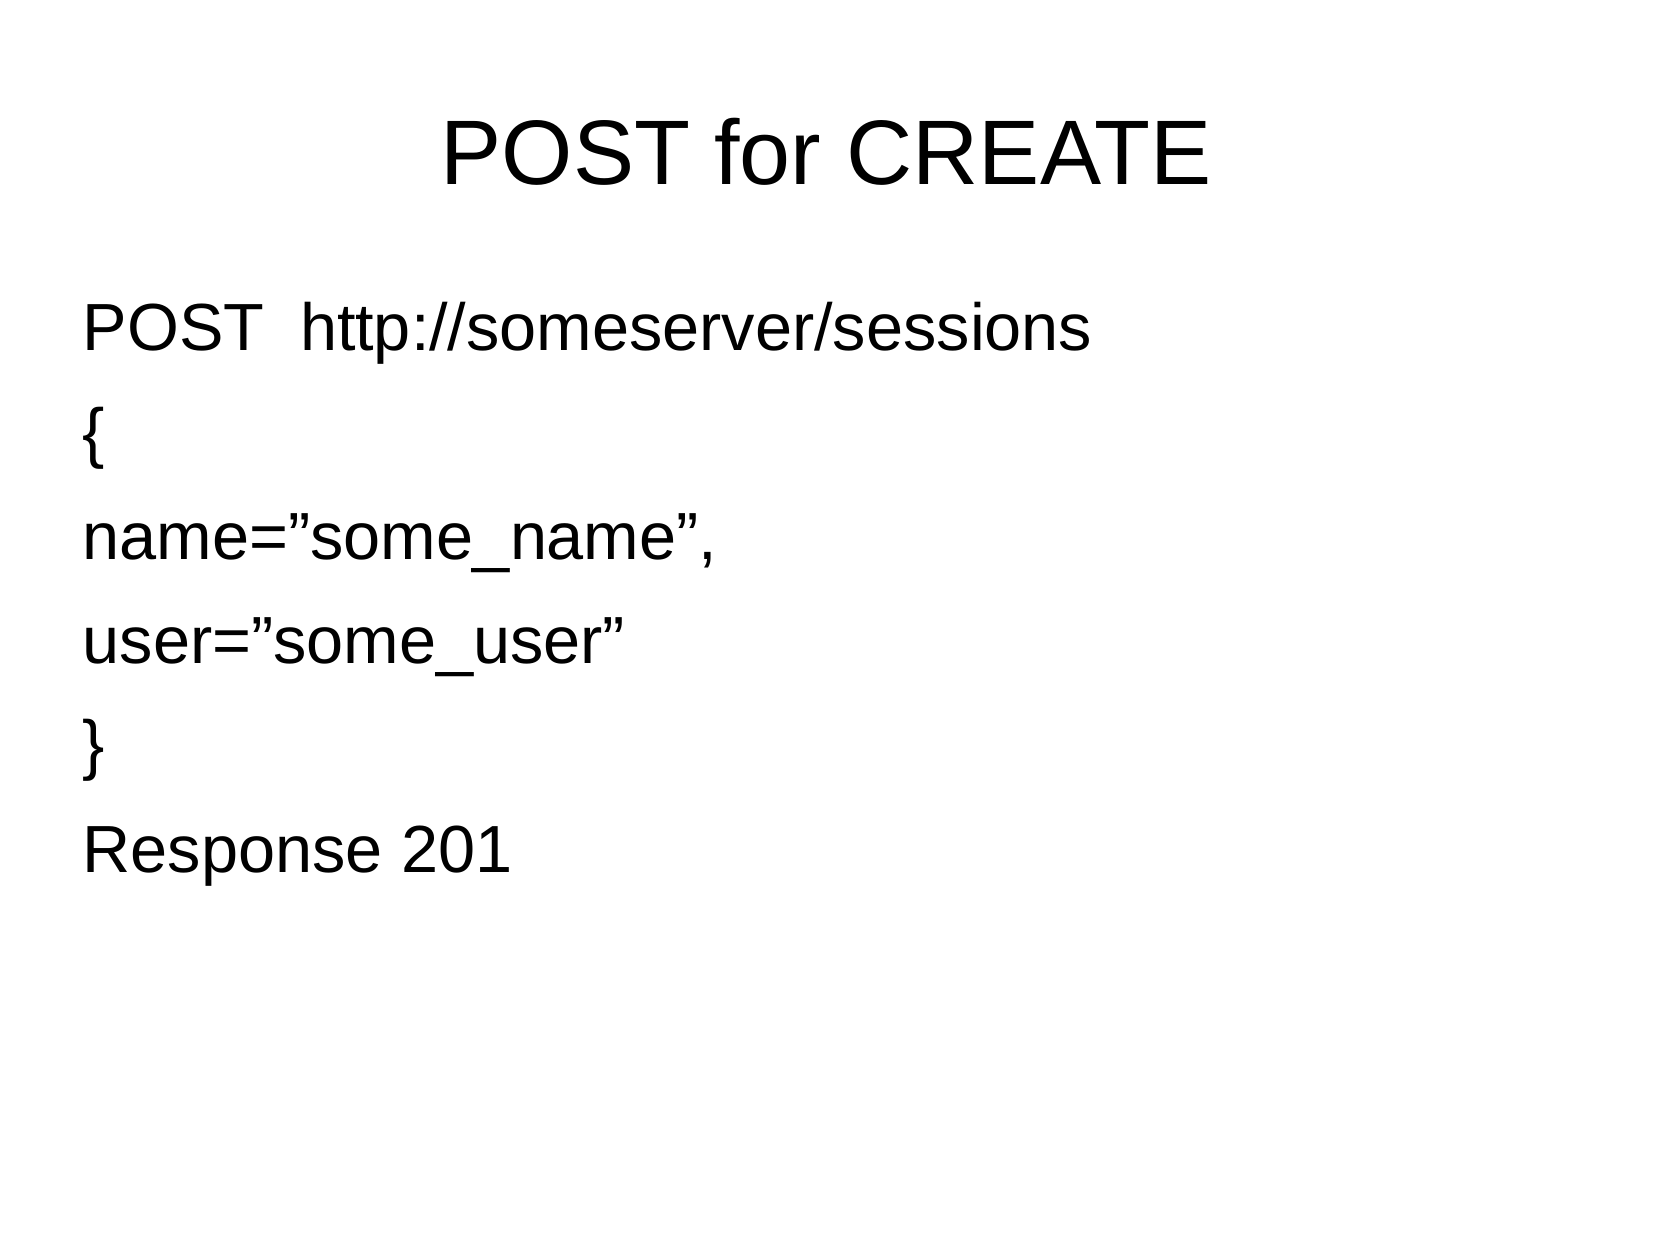

# POST for CREATE
POST http://someserver/sessions
{
name=”some_name”,
user=”some_user”
}
Response 201